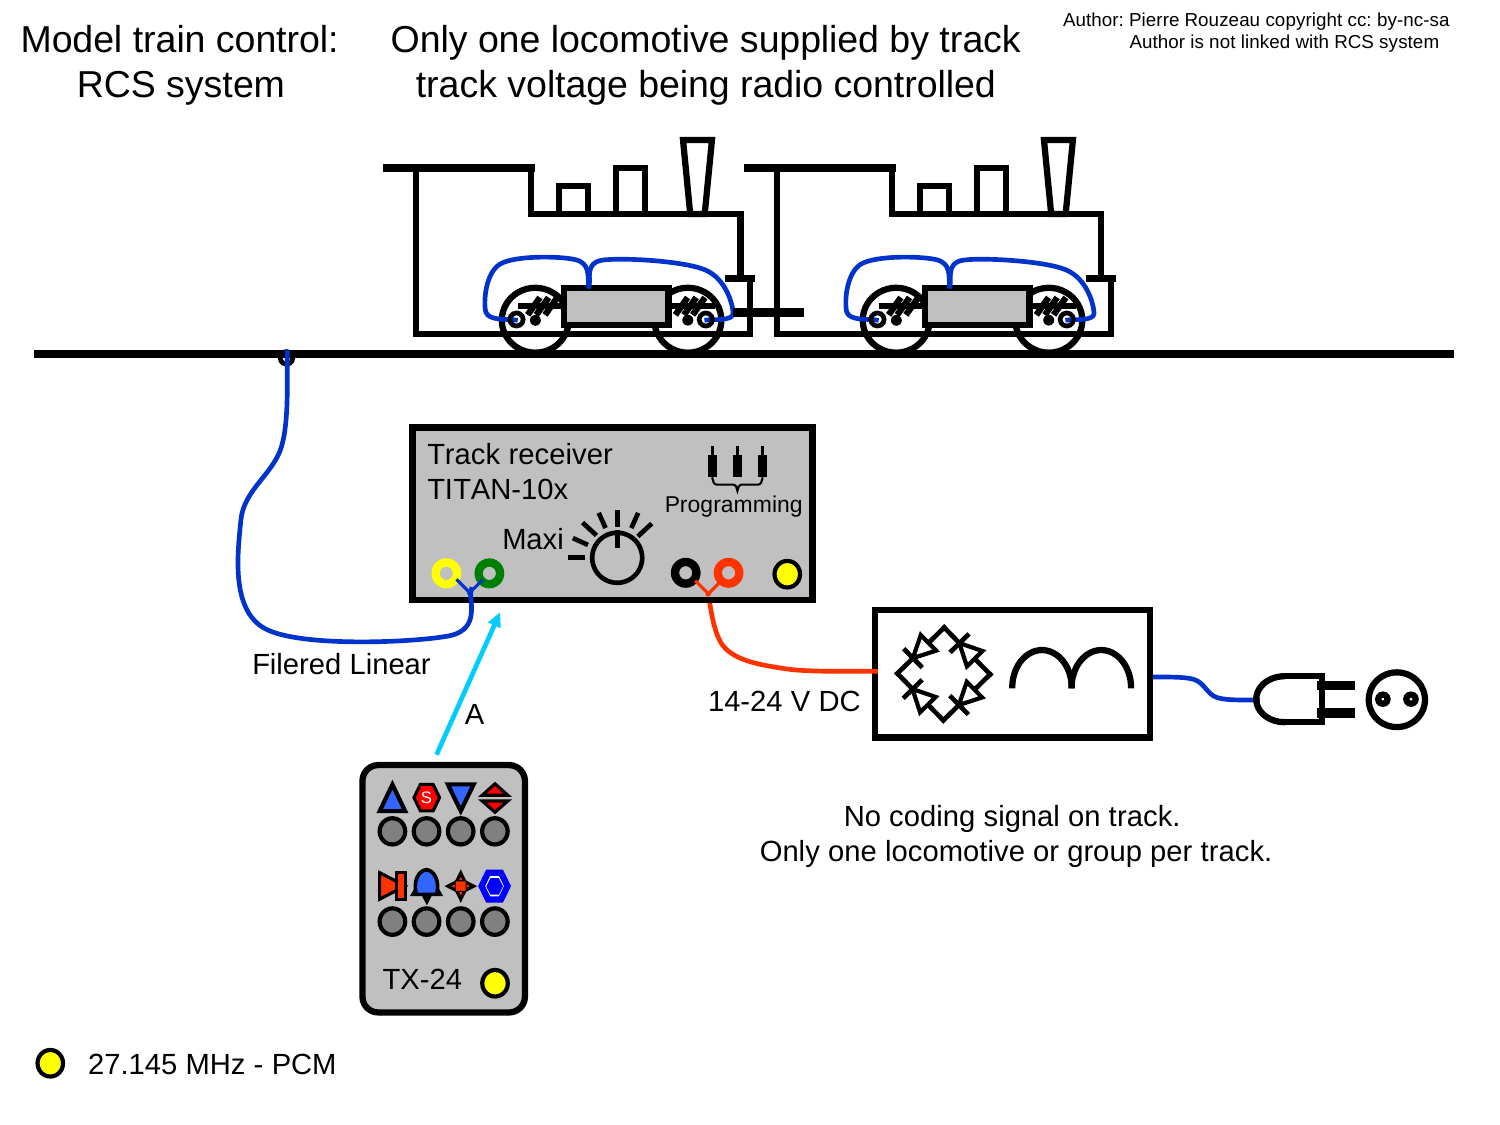

Author: Pierre Rouzeau copyright cc: by-nc-sa
Author is not linked with RCS system
Model train control:
RCS system
Only one locomotive supplied by track
track voltage being radio controlled
Track receiver
TITAN-10x
Programming
Maxi
Filered Linear
14-24 V DC
A
S
TX-24
No coding signal on track.
 Only one locomotive or group per track.
27.145 MHz - PCM